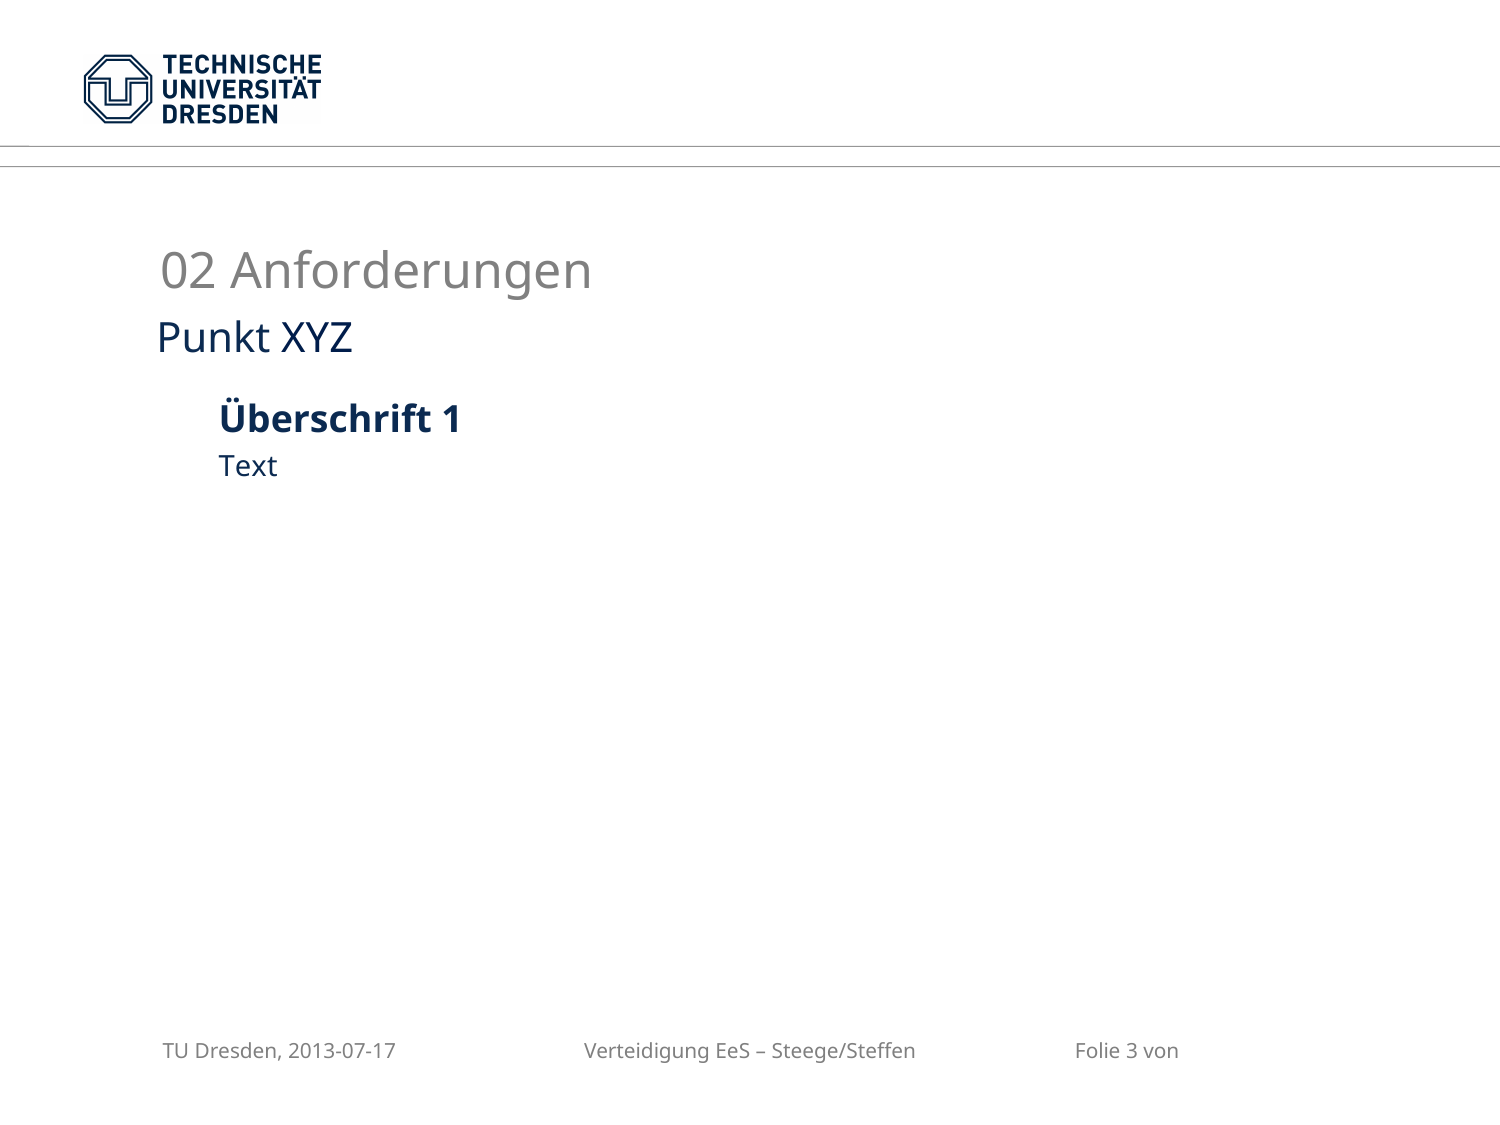

# 02 Anforderungen
Punkt XYZ
Überschrift 1
Text
TU Dresden, 2013-07-17
Verteidigung EeS – Steege/Steffen
Folie von